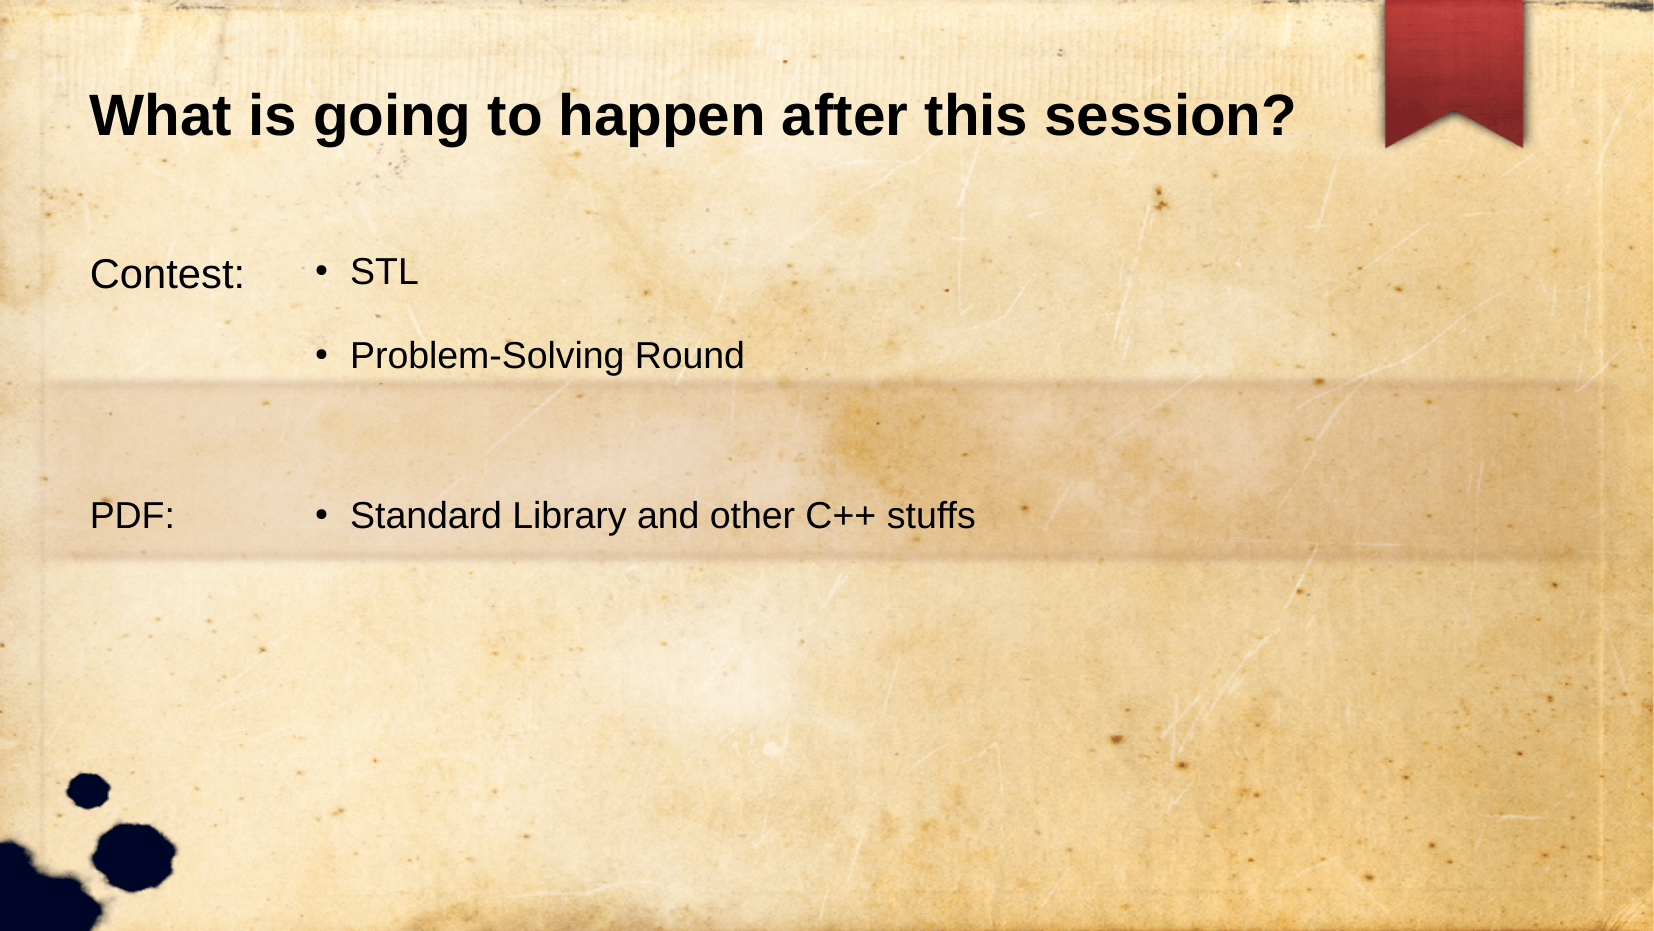

What is going to happen after this session?
Contest:
STL
Problem-Solving Round
PDF:
Standard Library and other C++ stuffs